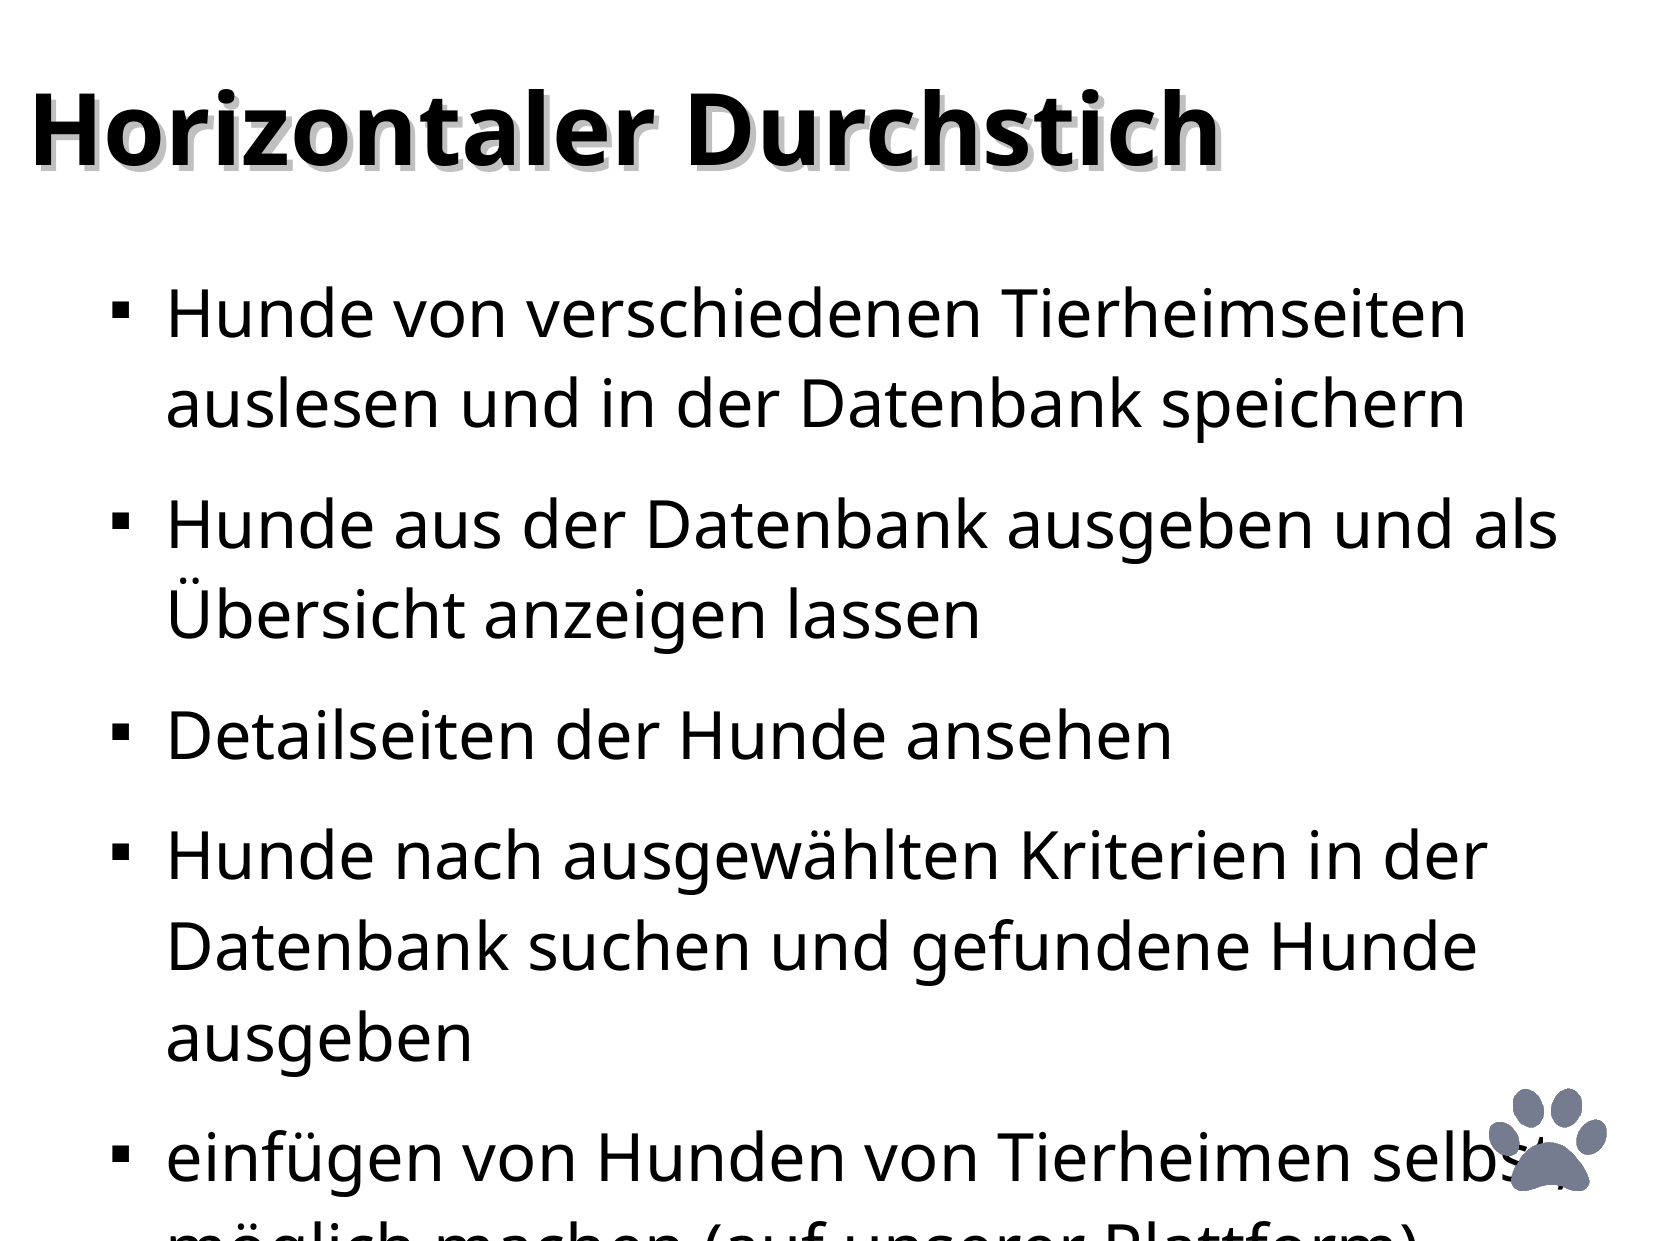

# Horizontaler Durchstich
Hunde von verschiedenen Tierheimseiten auslesen und in der Datenbank speichern
Hunde aus der Datenbank ausgeben und als Übersicht anzeigen lassen
Detailseiten der Hunde ansehen
Hunde nach ausgewählten Kriterien in der Datenbank suchen und gefundene Hunde ausgeben
einfügen von Hunden von Tierheimen selbst, möglich machen (auf unserer Plattform)